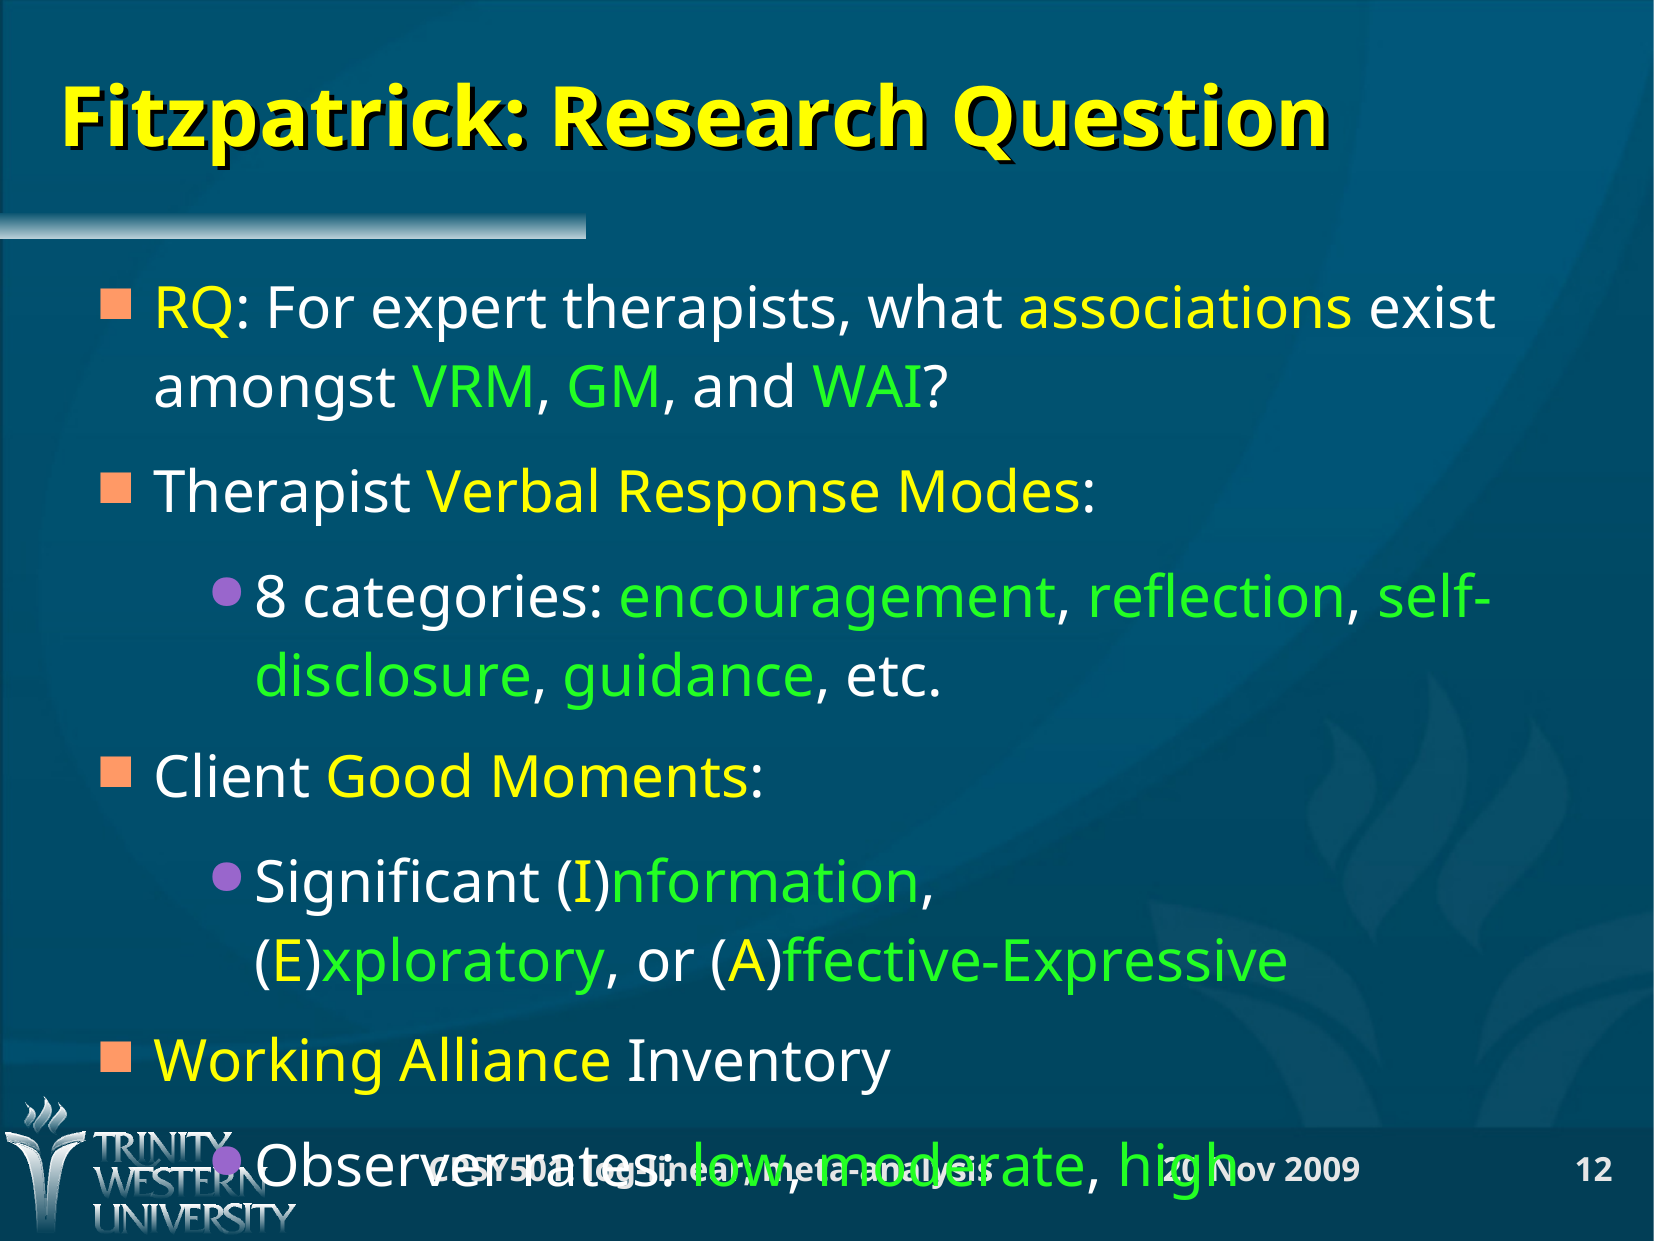

# Fitzpatrick: Research Question
RQ: For expert therapists, what associations exist amongst VRM, GM, and WAI?
Therapist Verbal Response Modes:
8 categories: encouragement, reflection, self-disclosure, guidance, etc.
Client Good Moments:
Significant (I)nformation,
(E)xploratory, or (A)ffective-Expressive
Working Alliance Inventory
Observer rates: low, moderate, high
CPSY501: log-linear; meta-analysis
20 Nov 2009
12